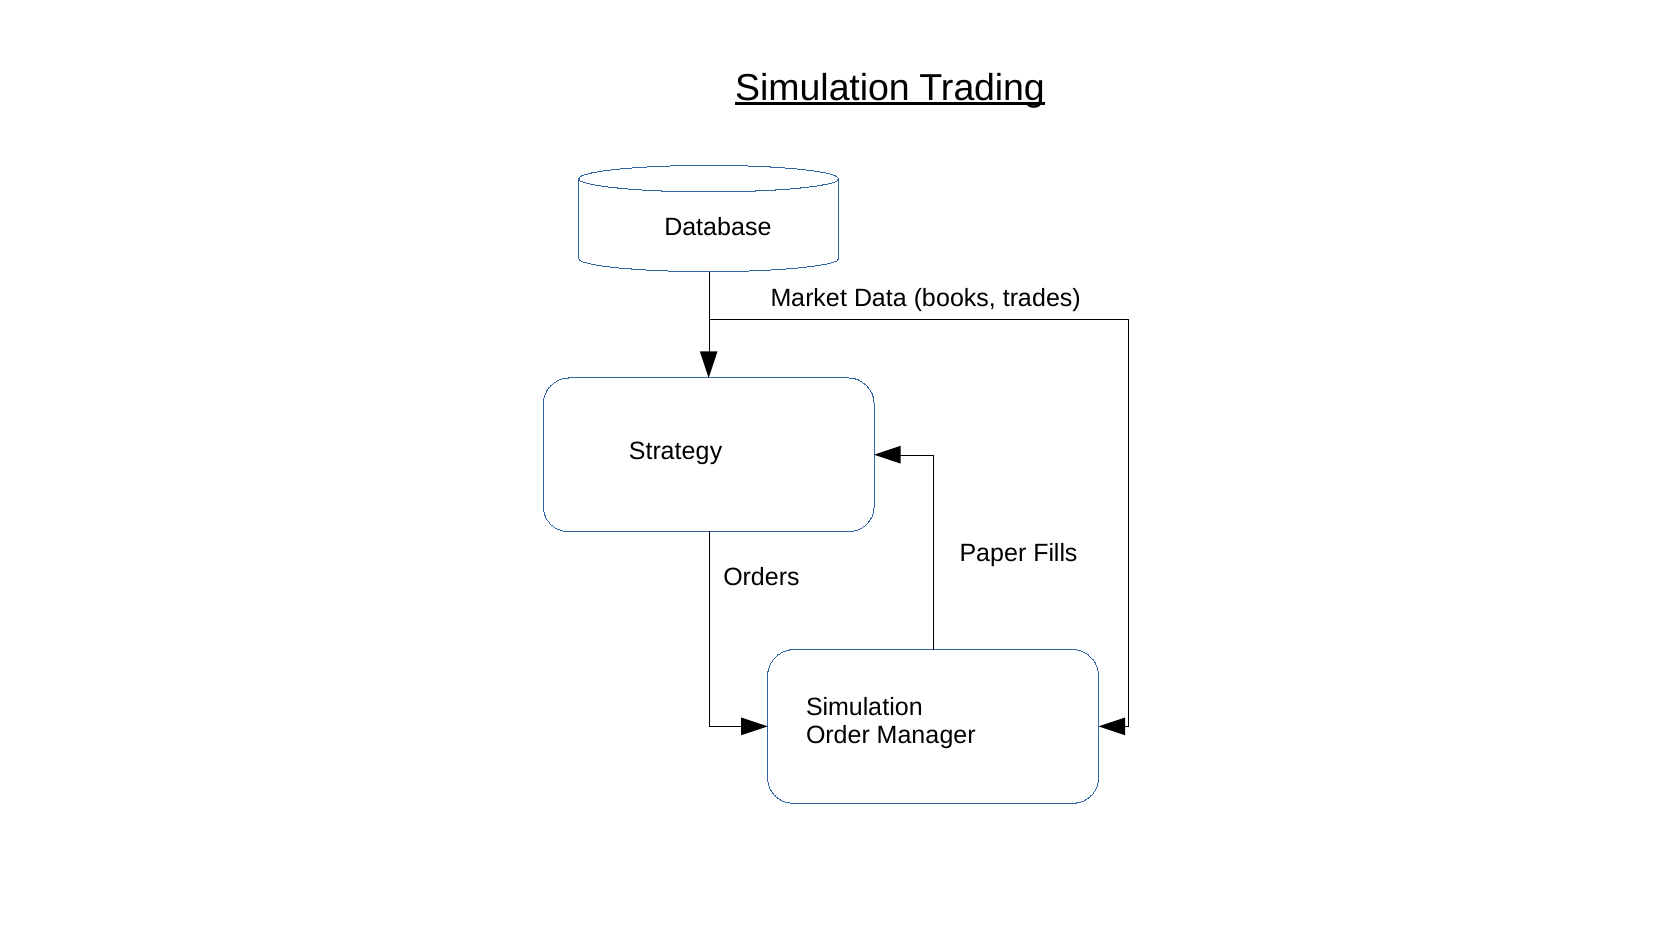

Simulation Trading
Database
Market Data (books, trades)
Strategy
Paper Fills
Orders
Simulation
Order Manager